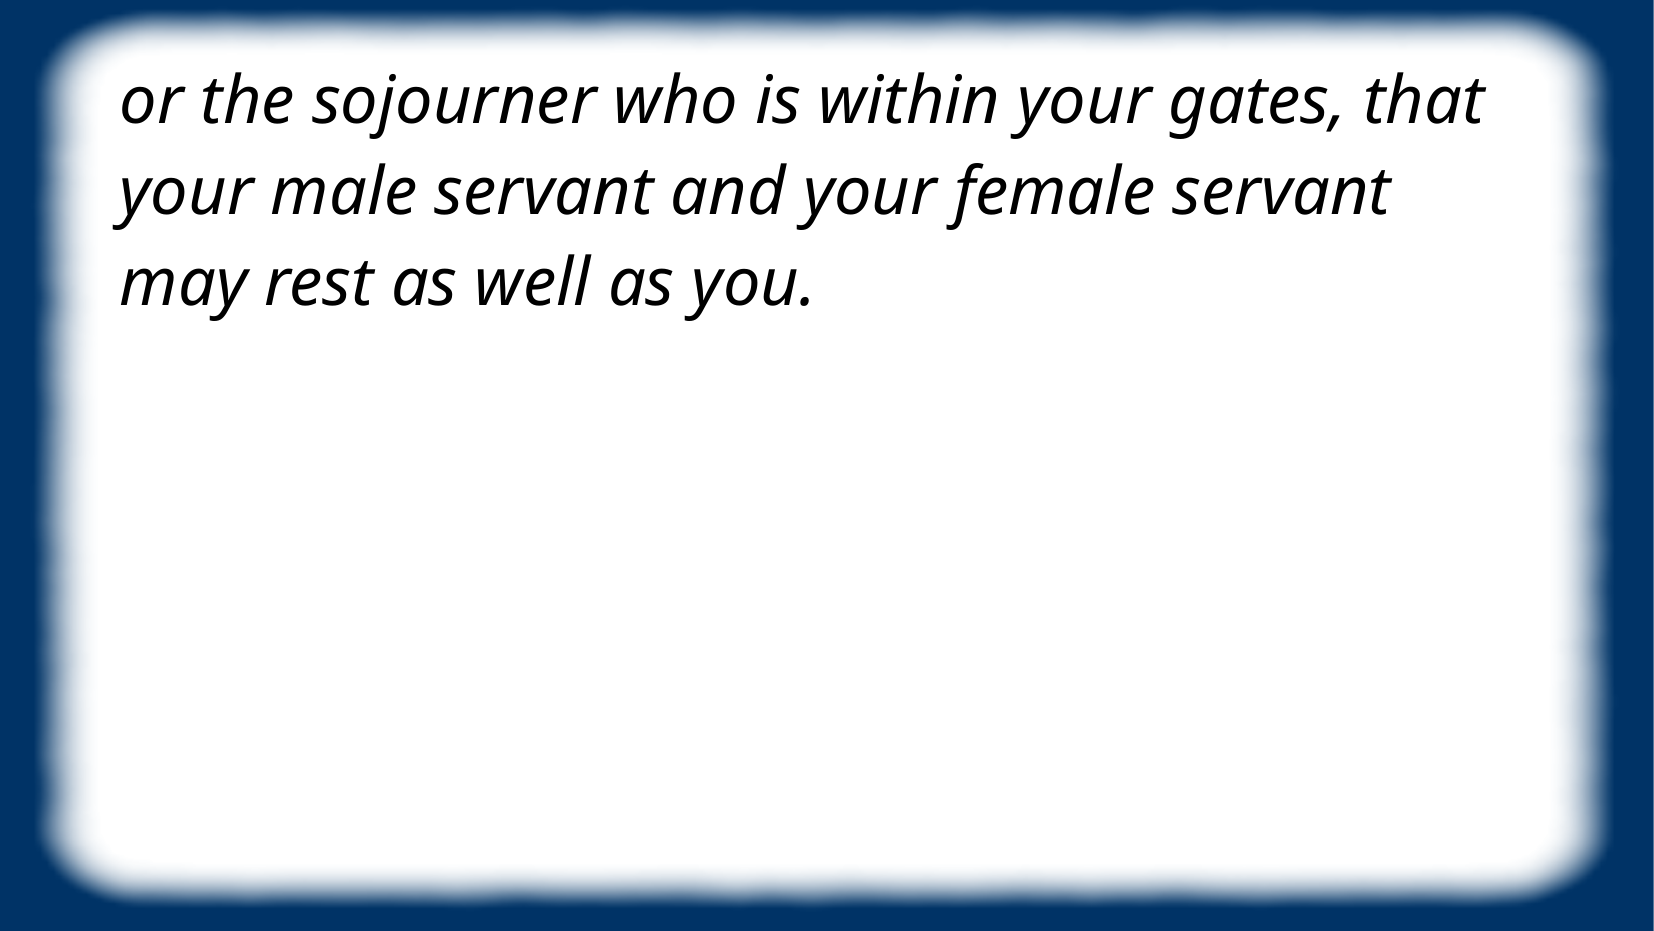

or the sojourner who is within your gates, that your male servant and your female servant may rest as well as you.